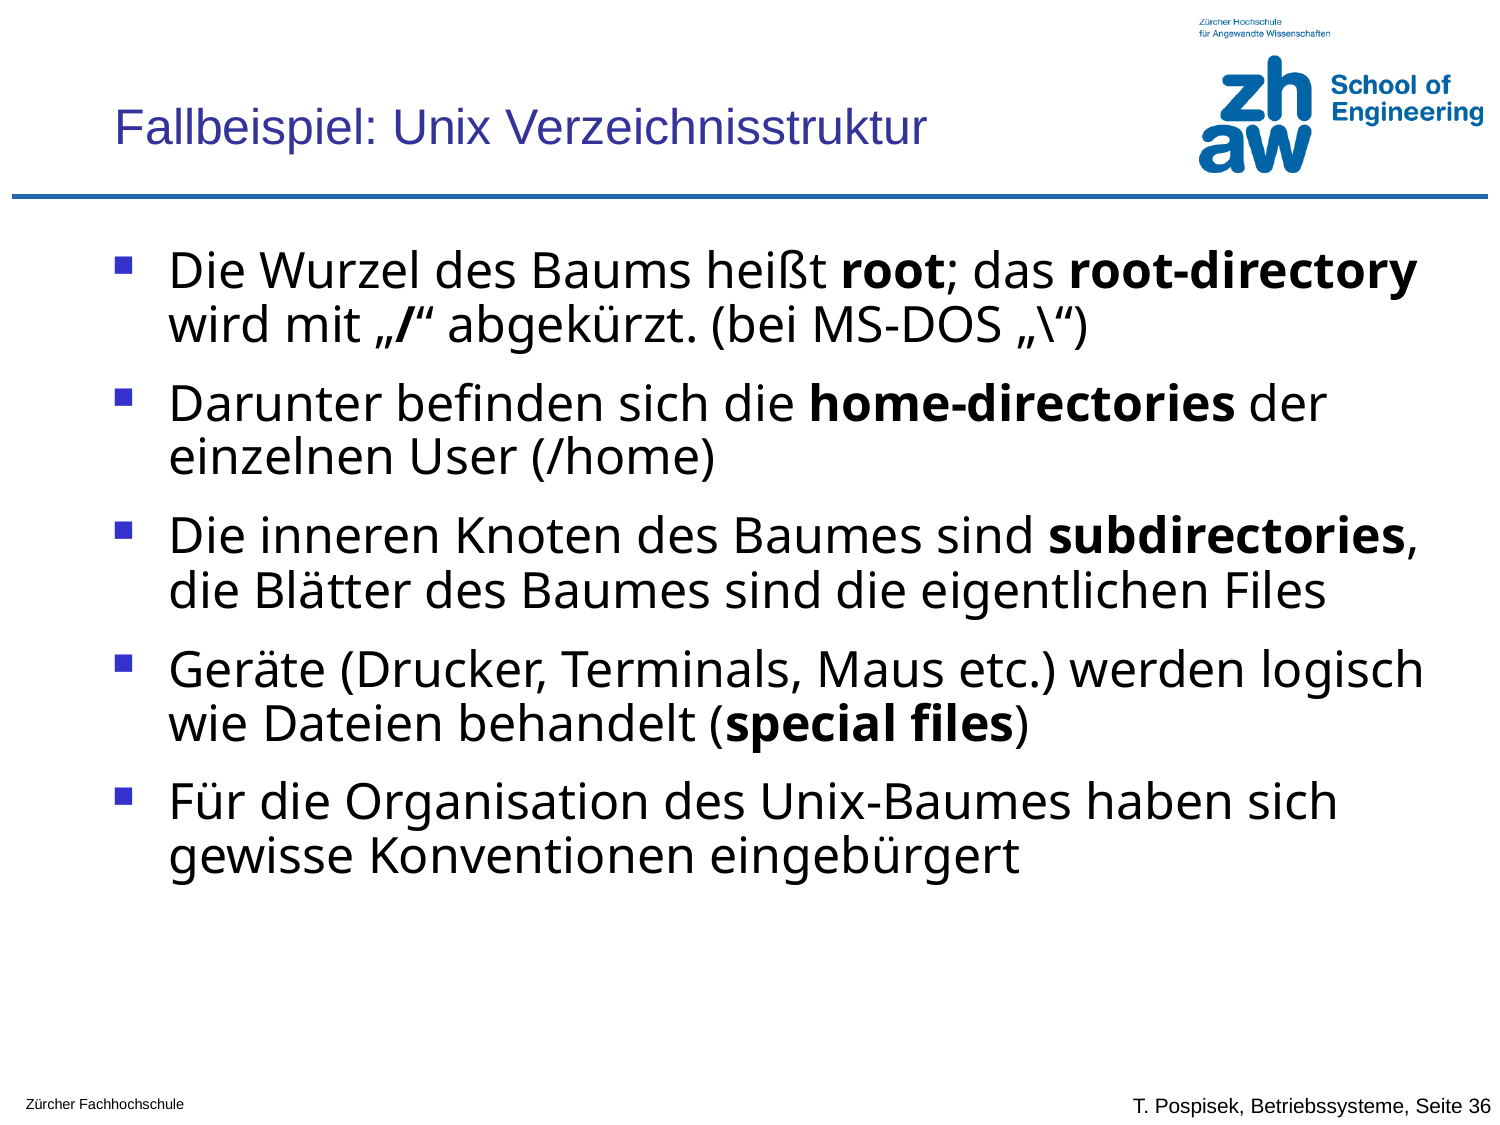

# Fallbeispiel: Unix Verzeichnisstruktur
Die Wurzel des Baums heißt root; das root-directory wird mit „/“ abgekürzt. (bei MS-DOS „\“)
Darunter befinden sich die home-directories der einzelnen User (/home)
Die inneren Knoten des Baumes sind subdirectories, die Blätter des Baumes sind die eigentlichen Files
Geräte (Drucker, Terminals, Maus etc.) werden logisch wie Dateien behandelt (special files)
Für die Organisation des Unix-Baumes haben sich gewisse Konventionen eingebürgert